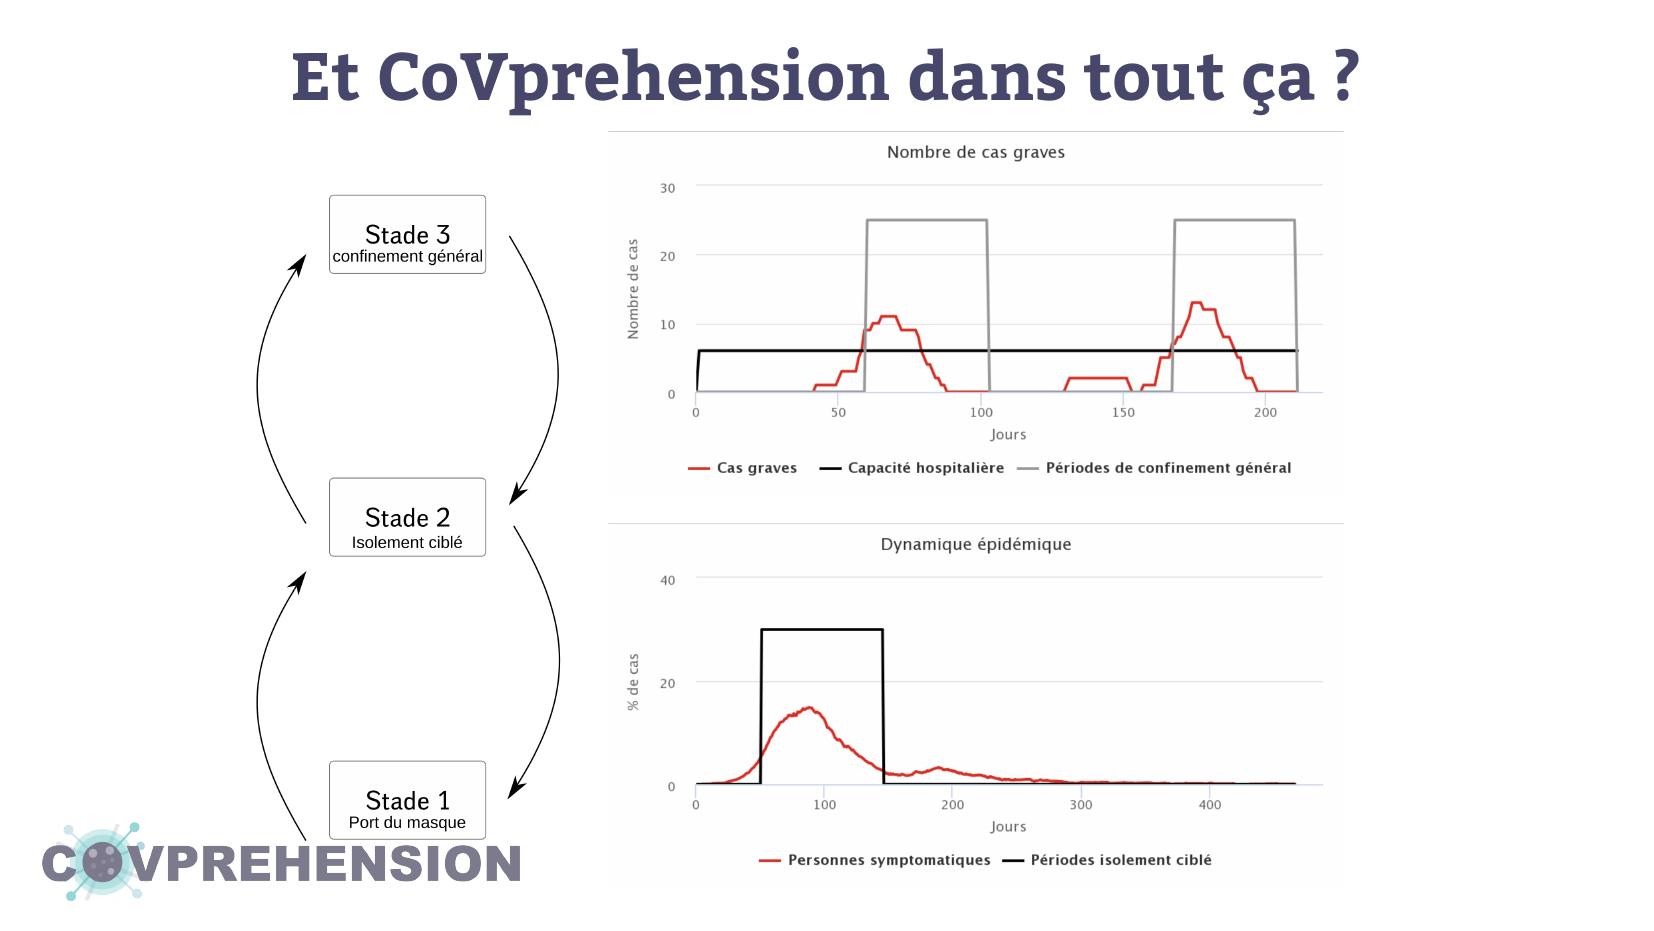

# Et CoVprehension dans tout ça ?